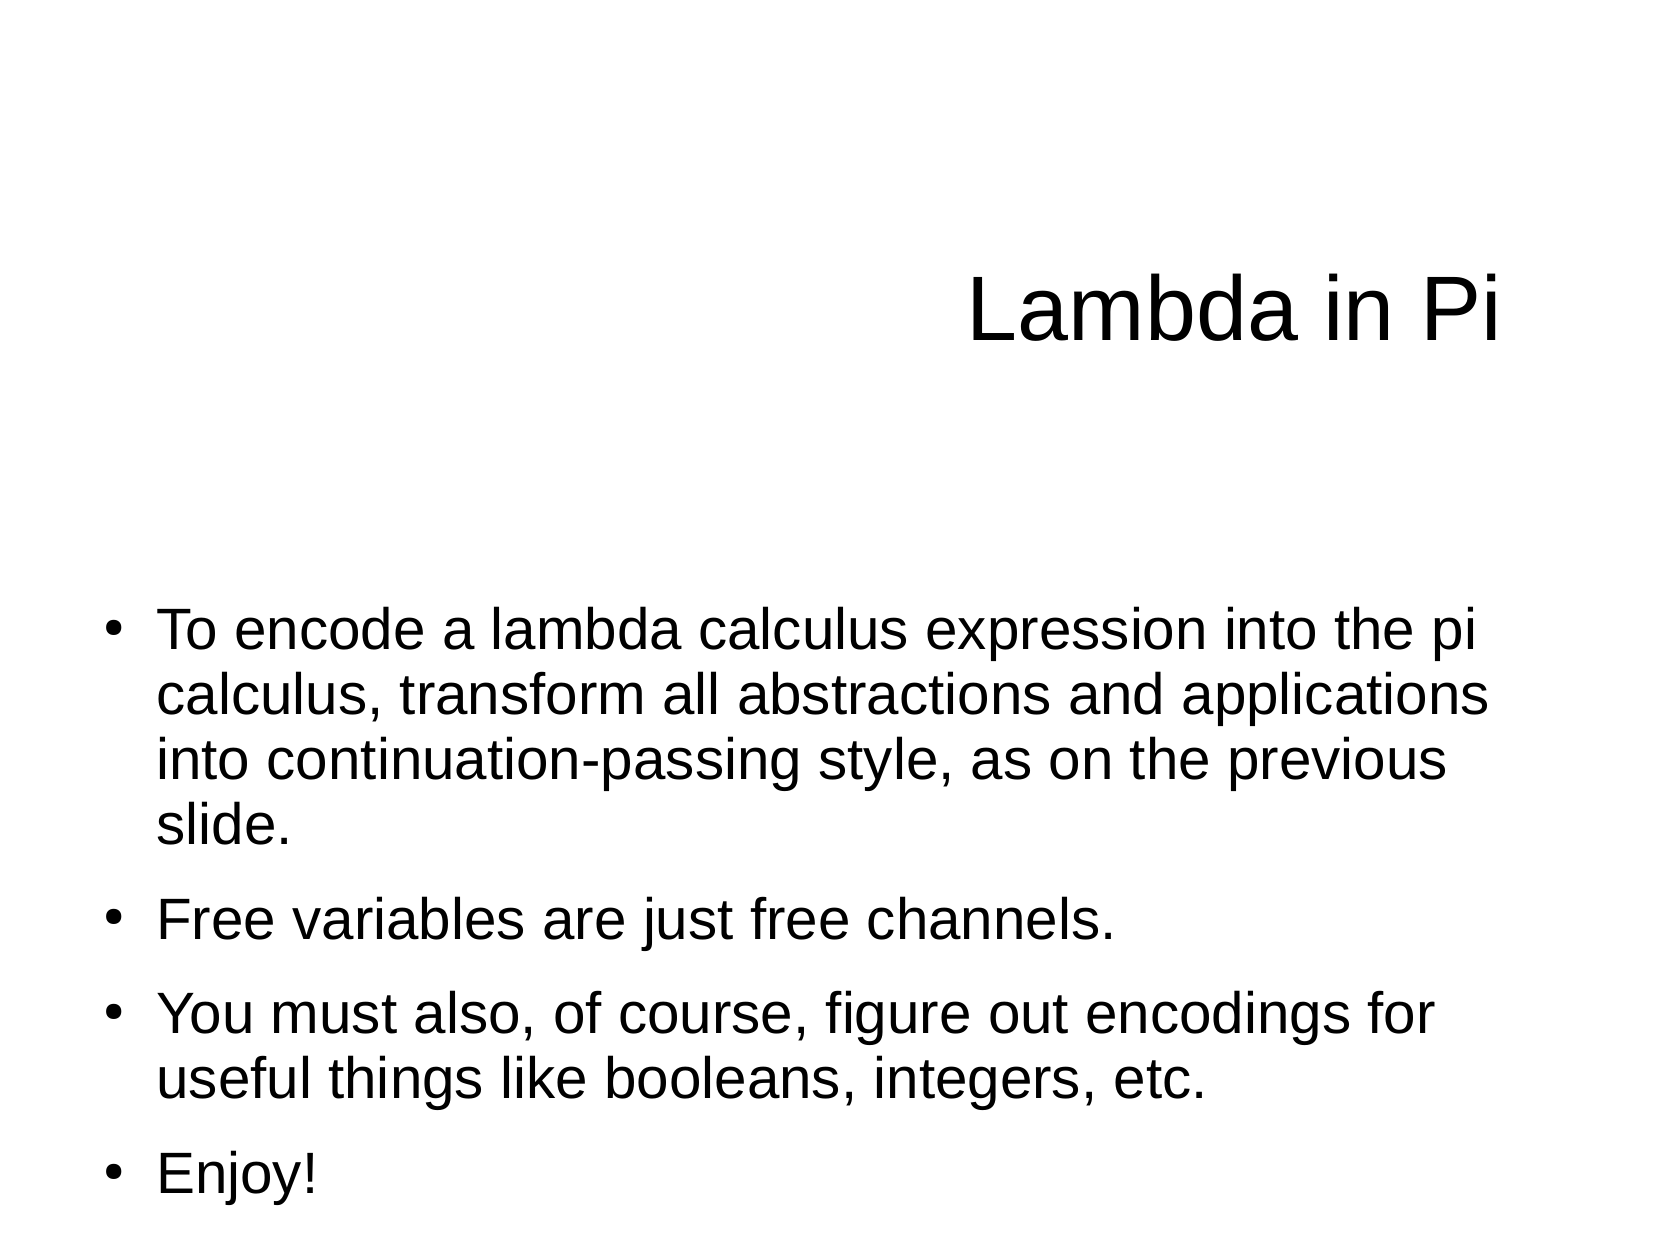

# Lambda in Pi
To encode a lambda calculus expression into the pi calculus, transform all abstractions and applications into continuation-passing style, as on the previous slide.
Free variables are just free channels.
You must also, of course, figure out encodings for useful things like booleans, integers, etc.
Enjoy!